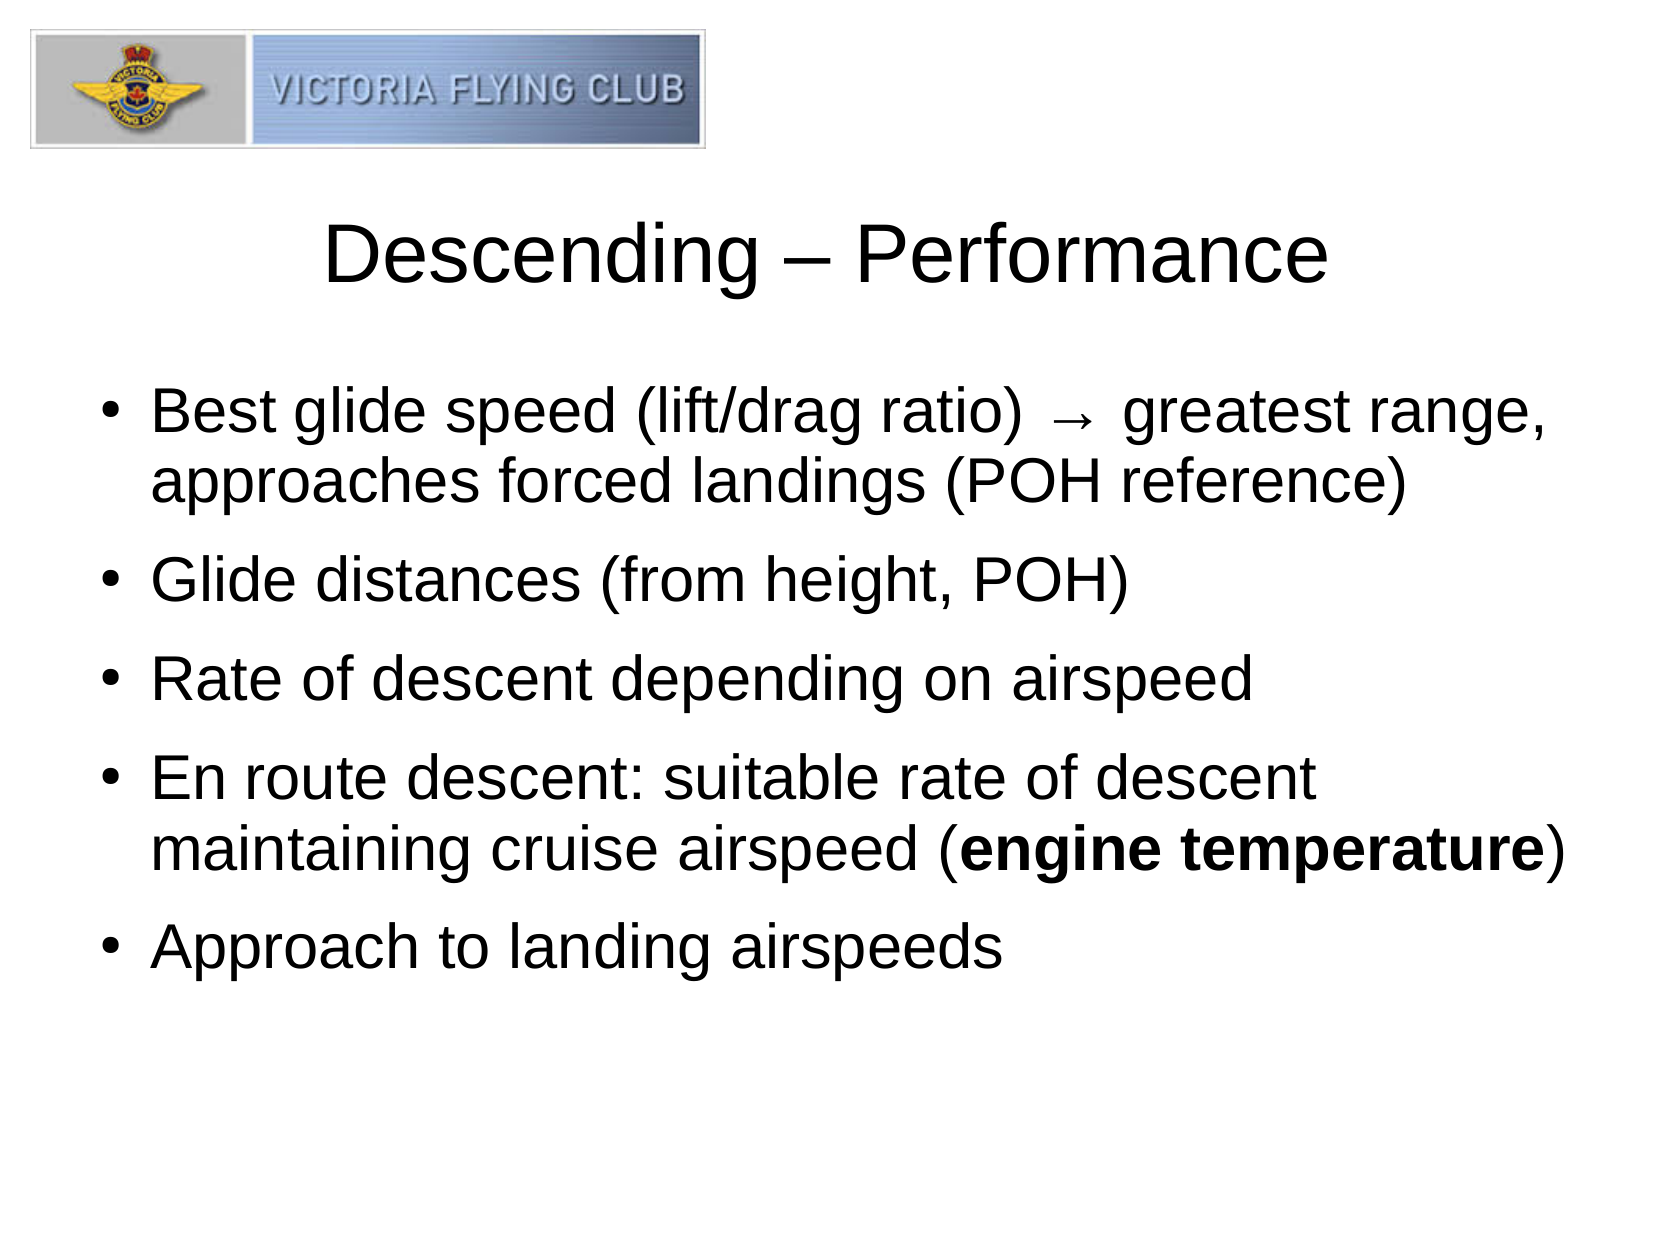

# Descending – Performance
Best glide speed (lift/drag ratio) → greatest range, approaches forced landings (POH reference)
Glide distances (from height, POH)
Rate of descent depending on airspeed
En route descent: suitable rate of descent maintaining cruise airspeed (engine temperature)
Approach to landing airspeeds